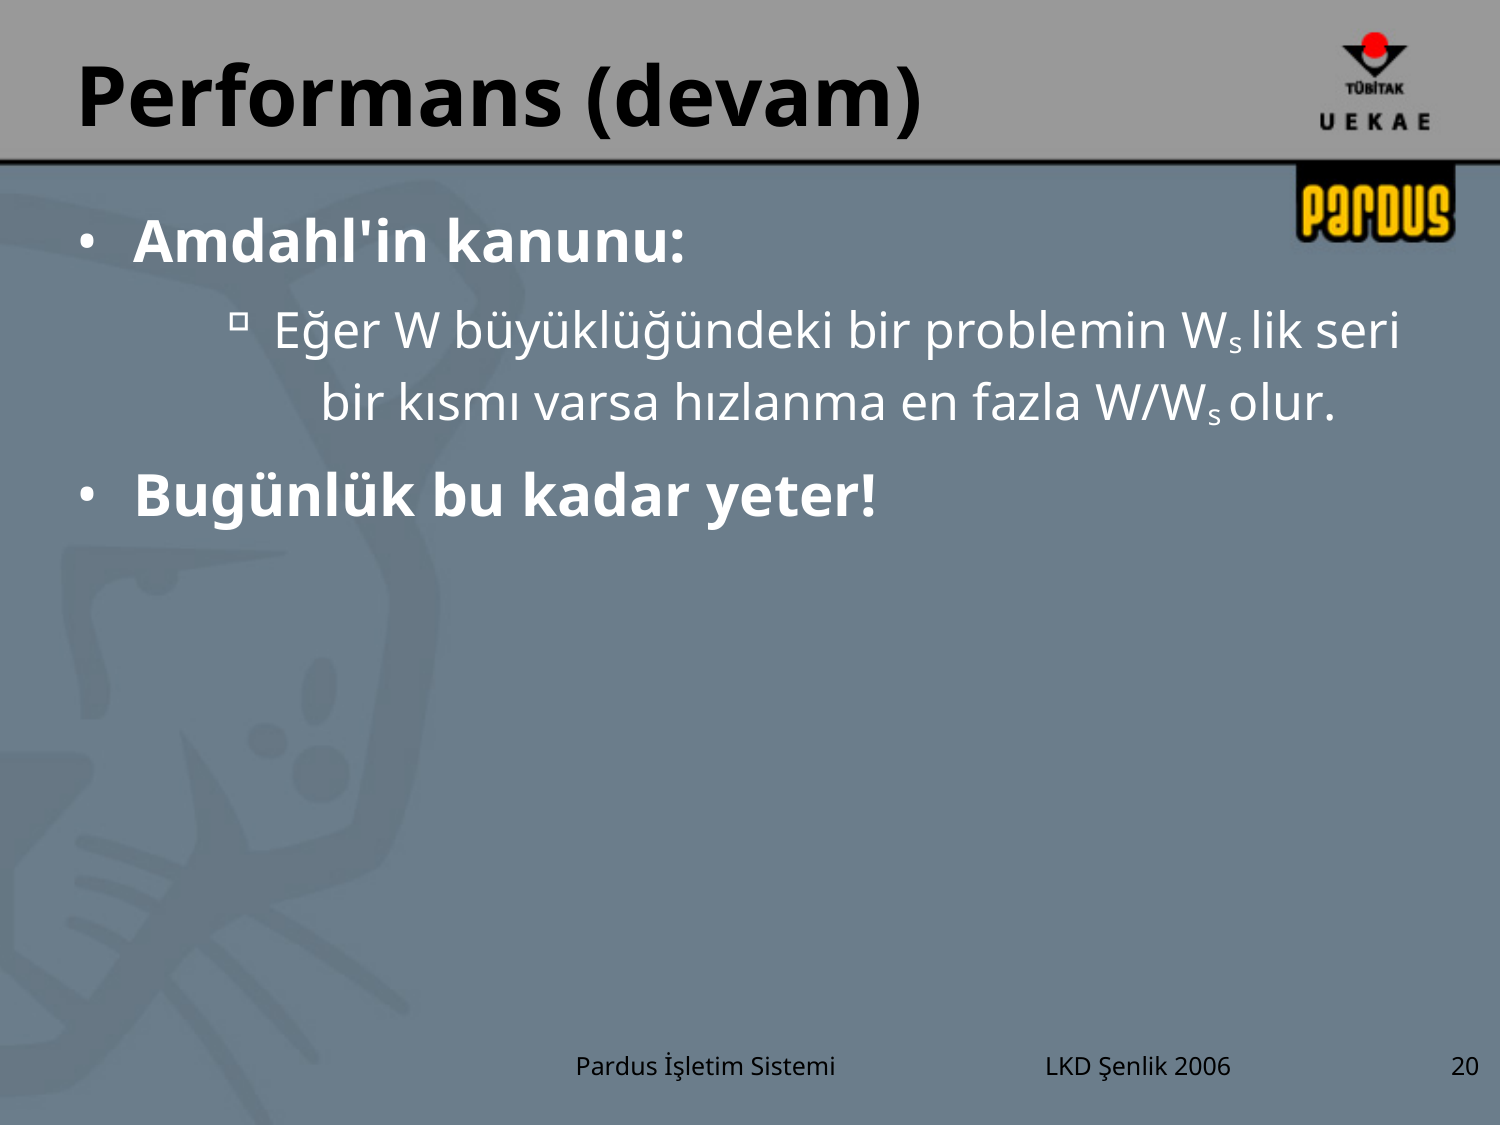

# Performans (devam)
Amdahl'in kanunu:
Eğer W büyüklüğündeki bir problemin Ws lik seri bir kısmı varsa hızlanma en fazla W/Ws olur.
Bugünlük bu kadar yeter!